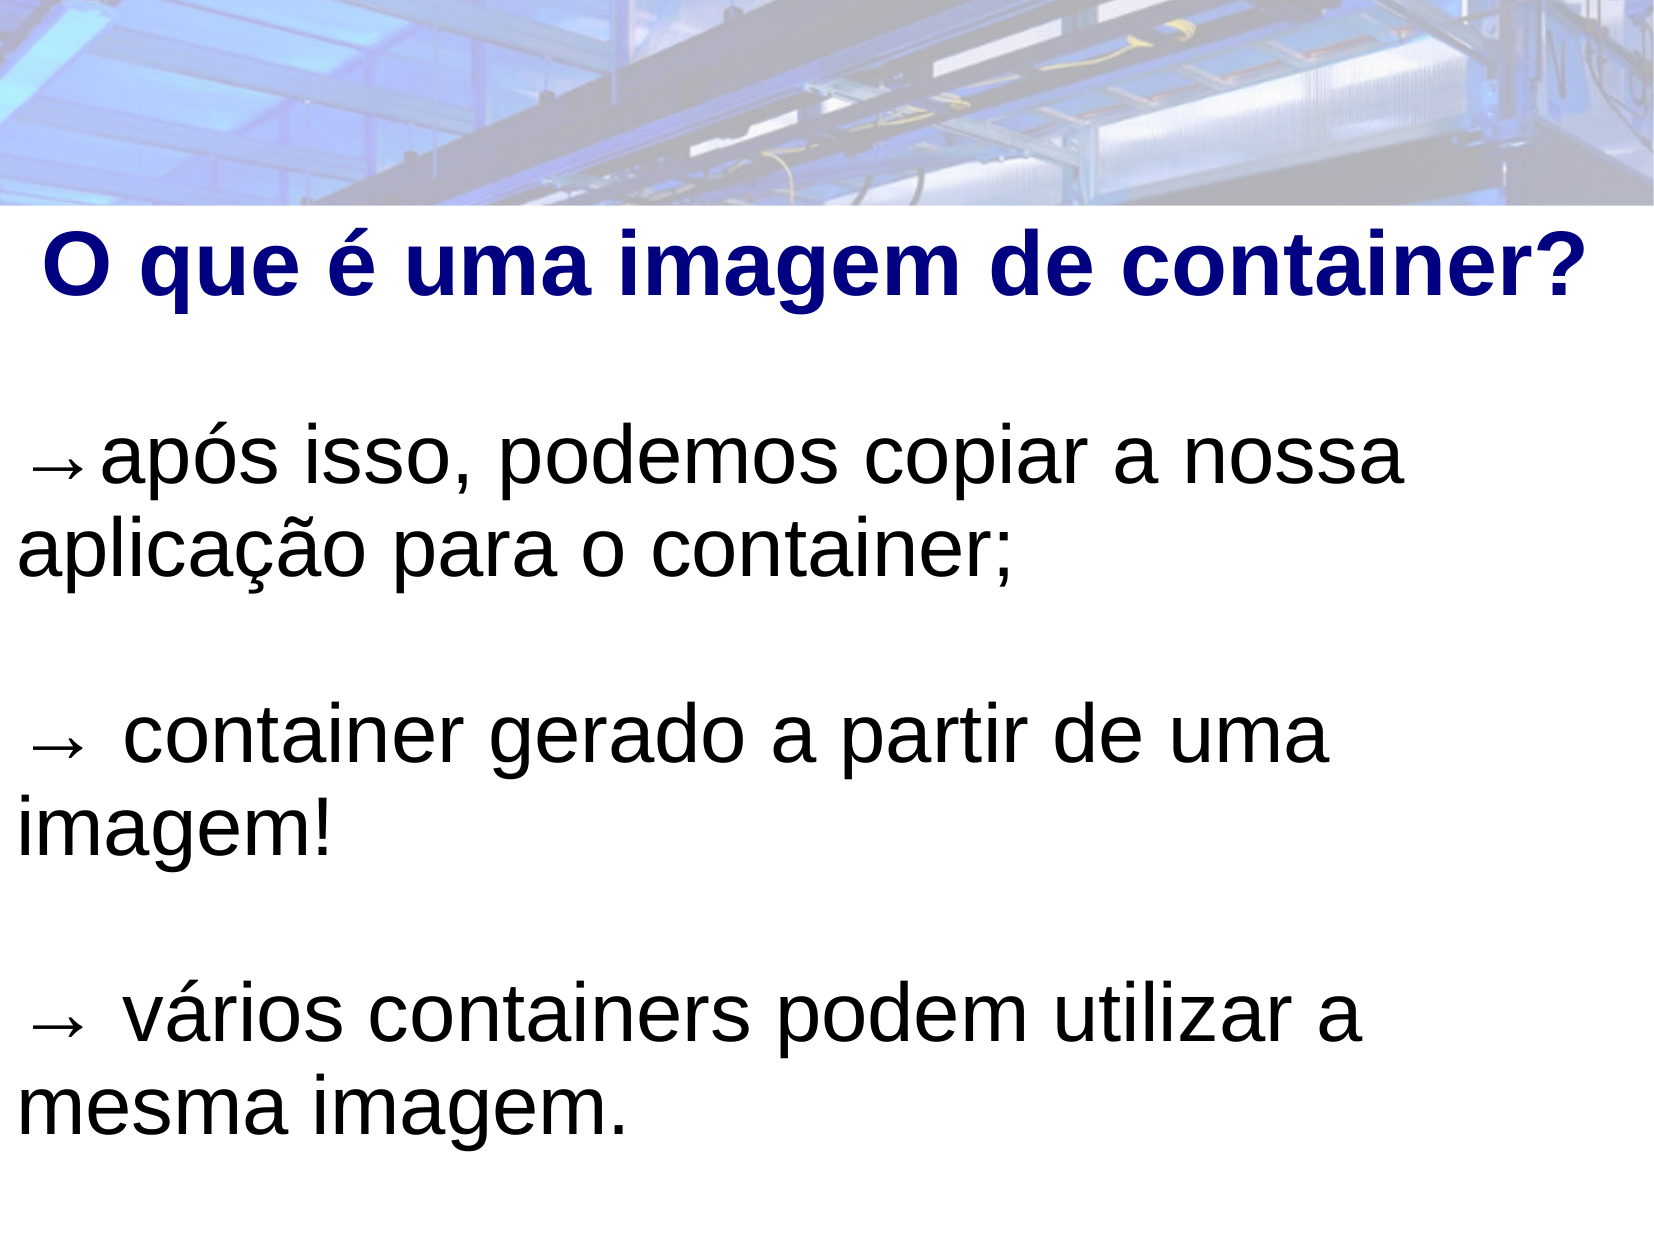

O que é uma imagem de container?
→após isso, podemos copiar a nossa aplicação para o container;
→ container gerado a partir de uma imagem!
→ vários containers podem utilizar a mesma imagem.